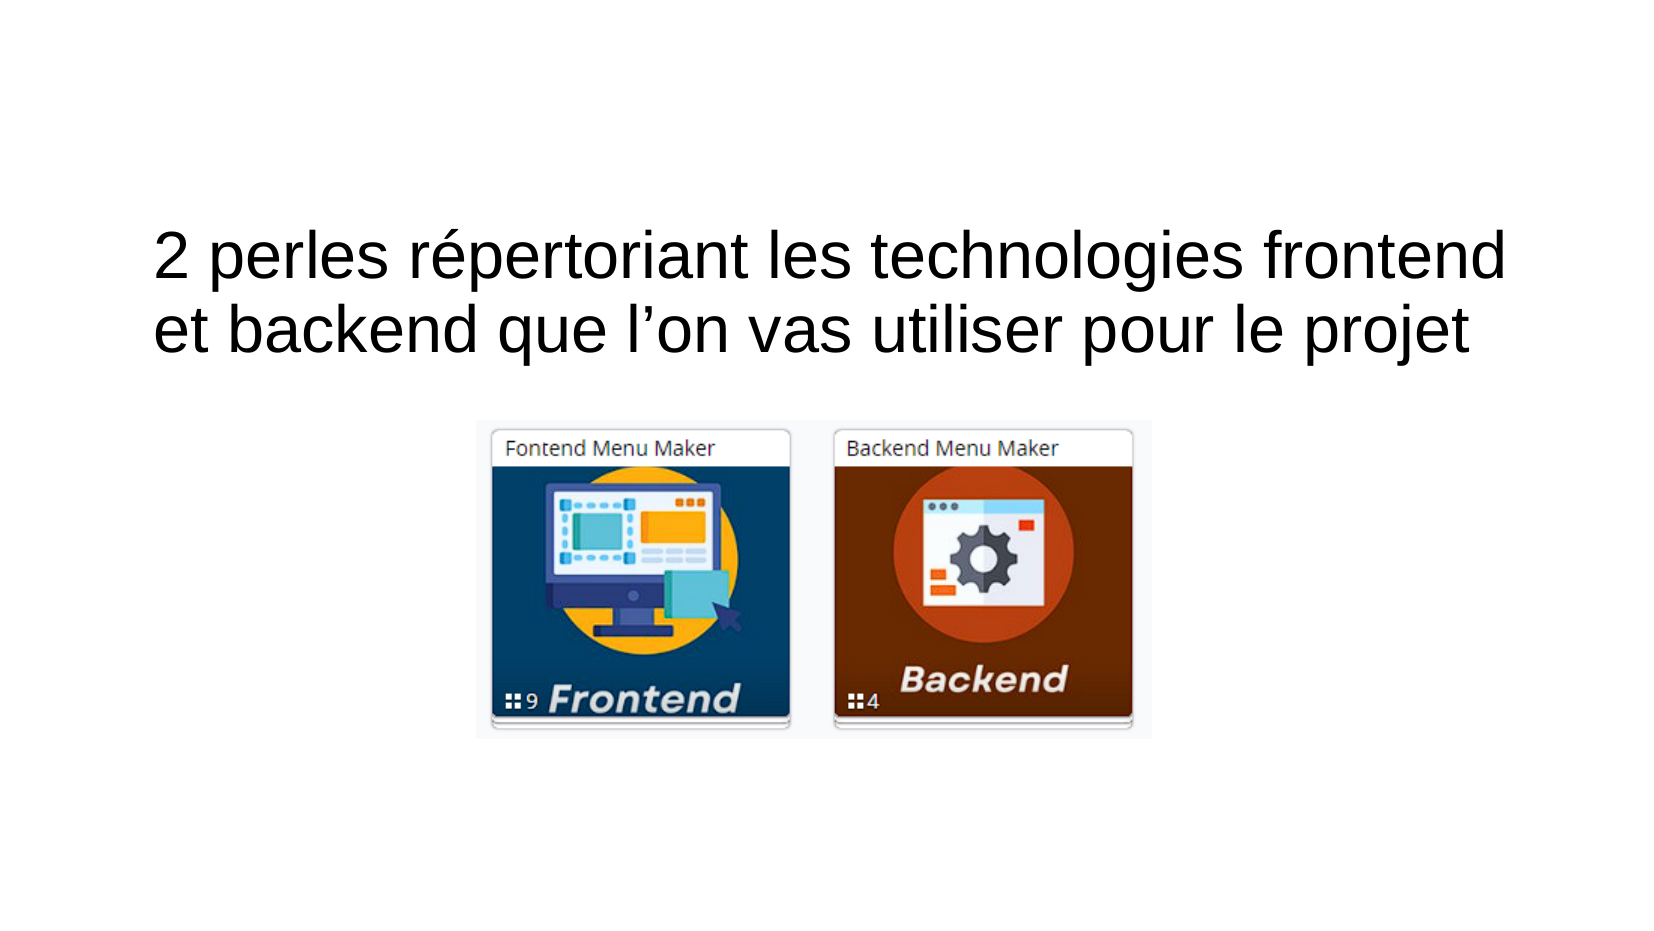

#
2 perles répertoriant les technologies frontend et backend que l’on vas utiliser pour le projet